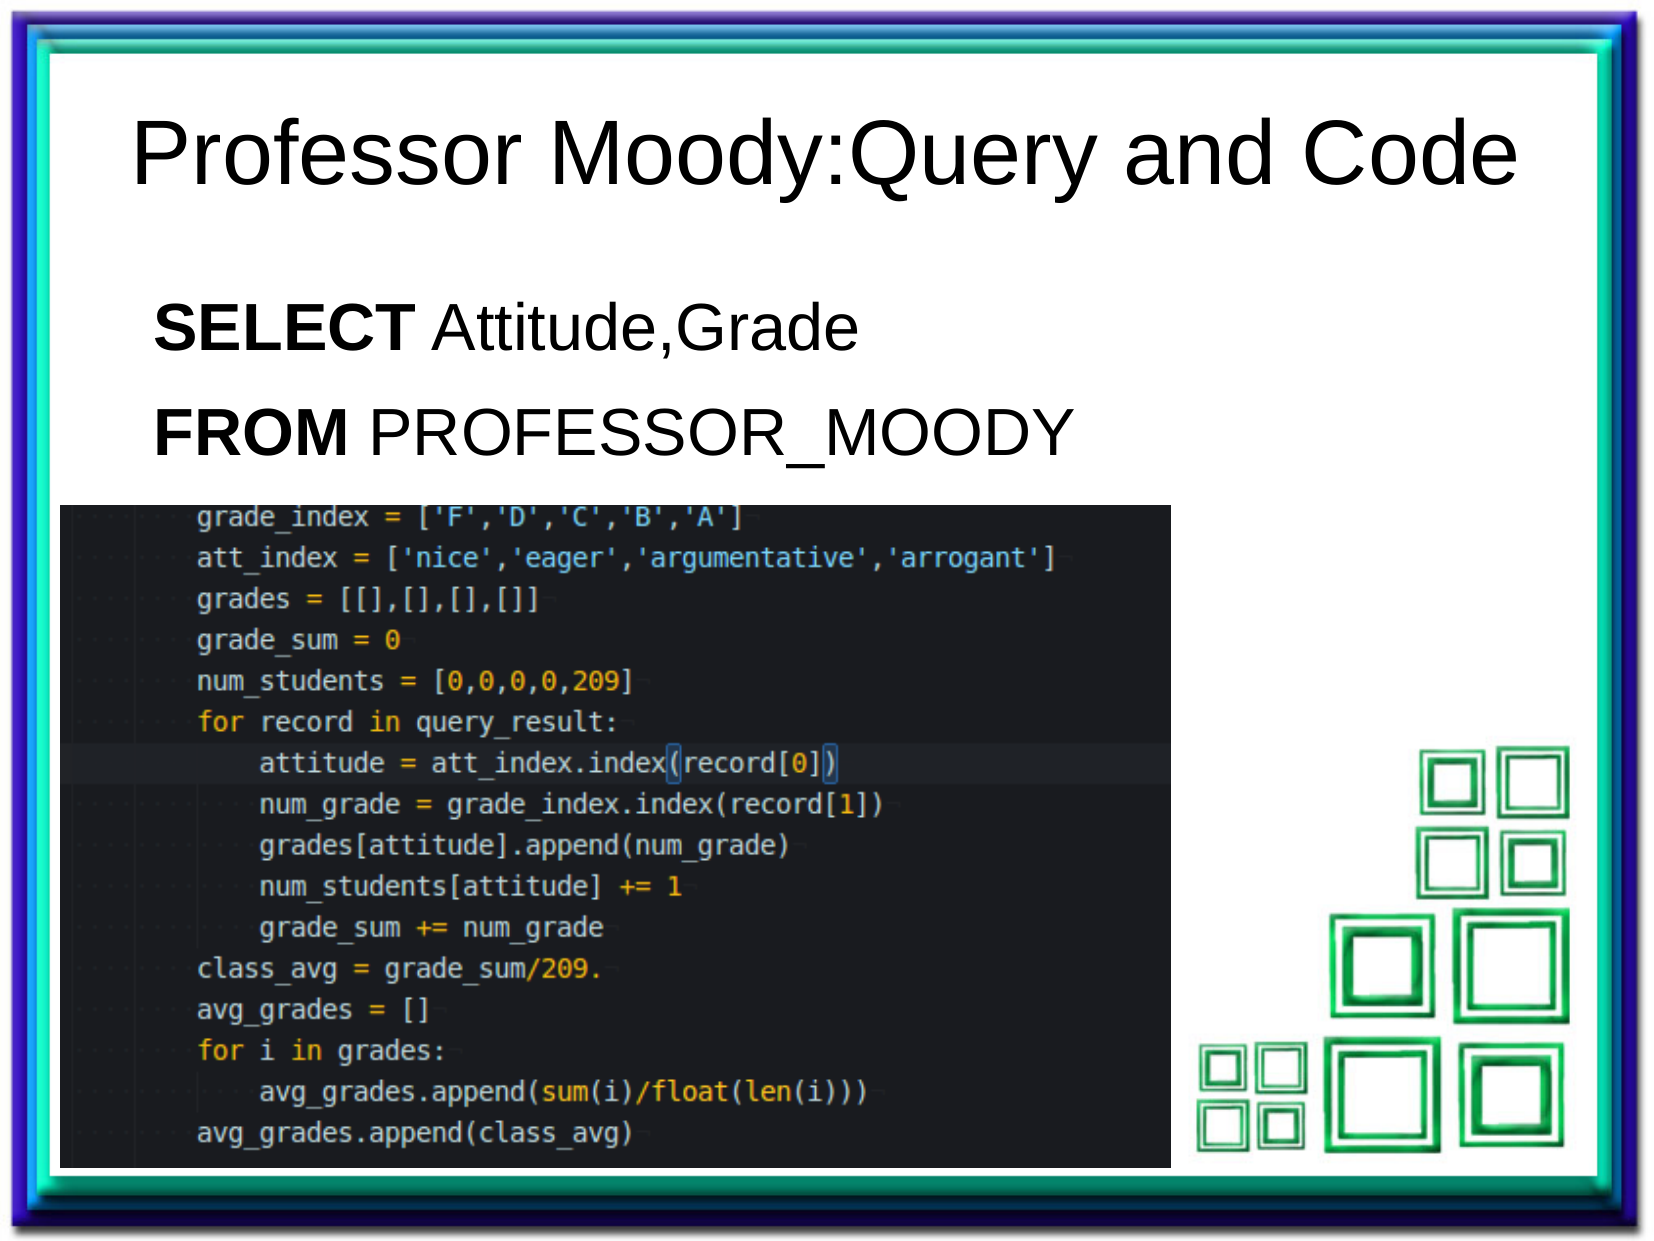

# Professor Moody:Query and Code
SELECT Attitude,Grade
FROM PROFESSOR_MOODY